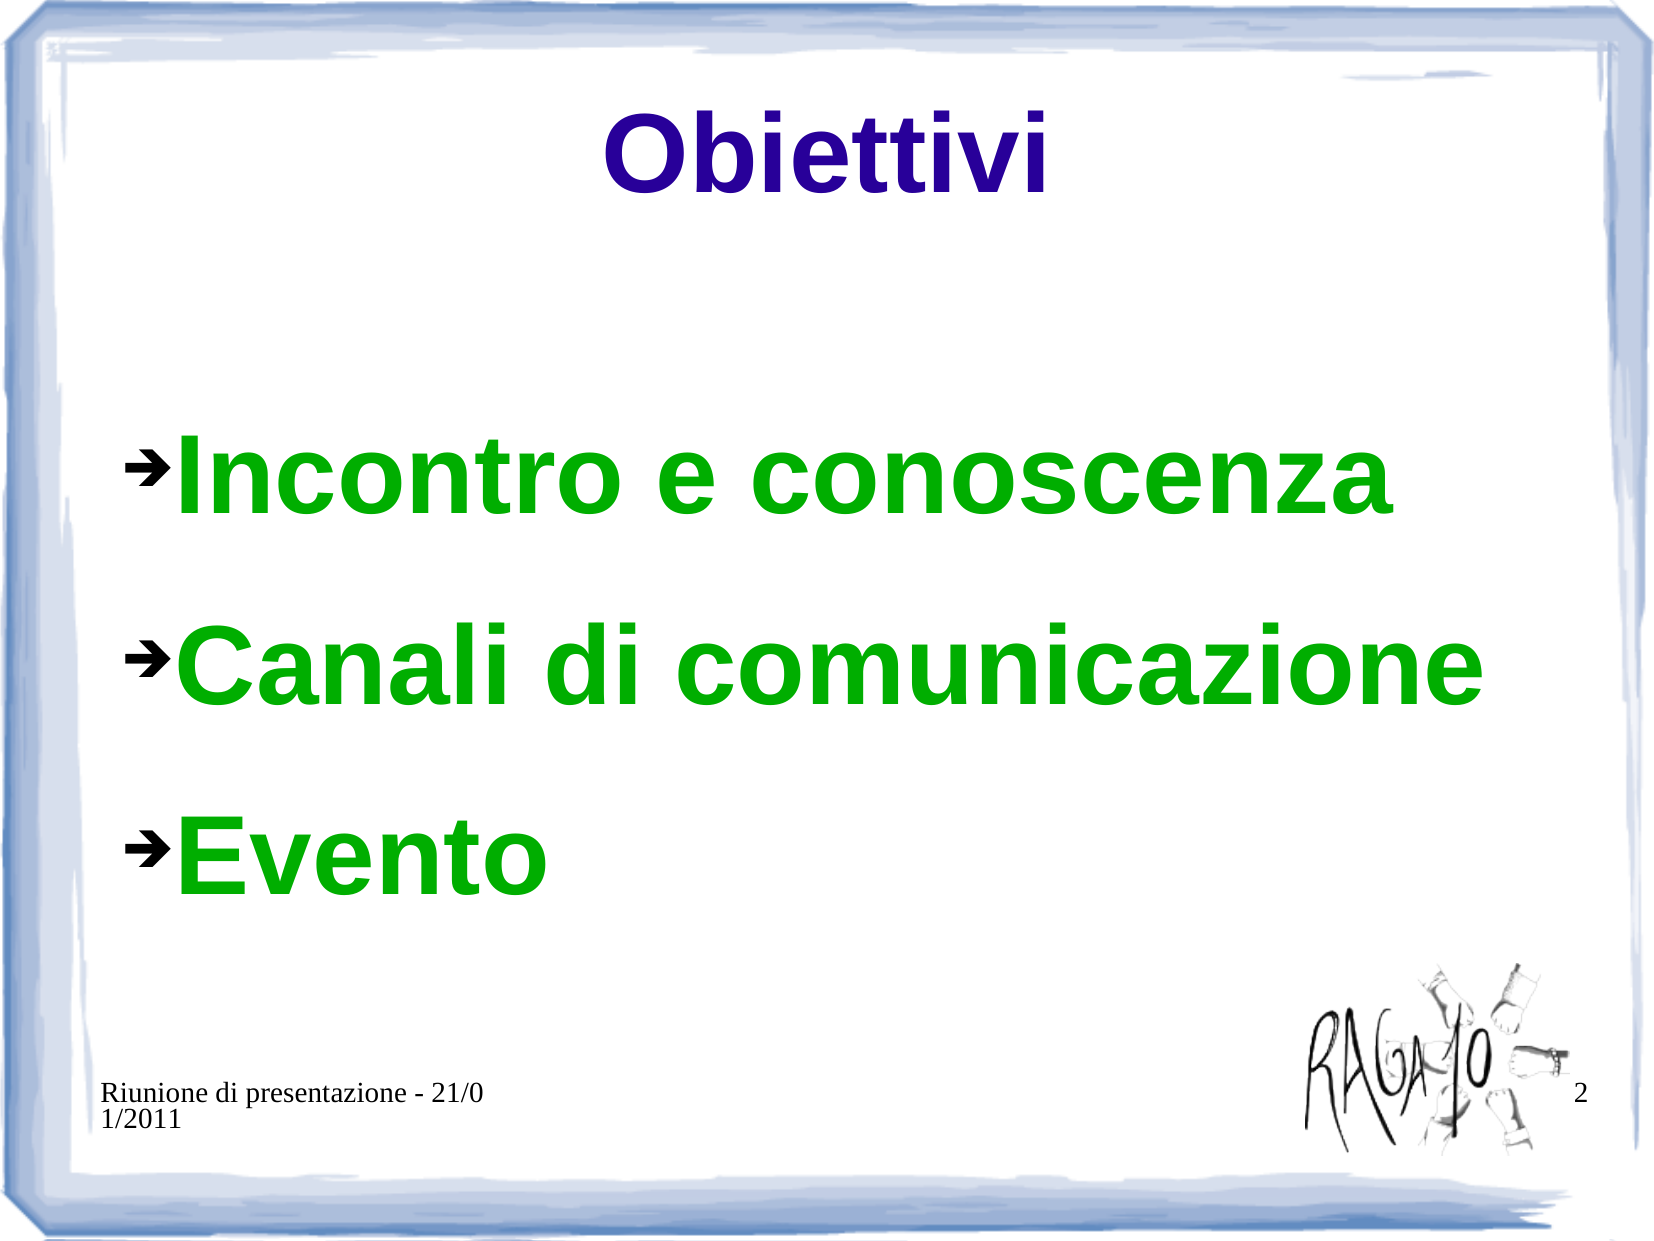

Obiettivi
# Incontro e conoscenza
Canali di comunicazione
Evento
Riunione di presentazione - 21/01/2011
2